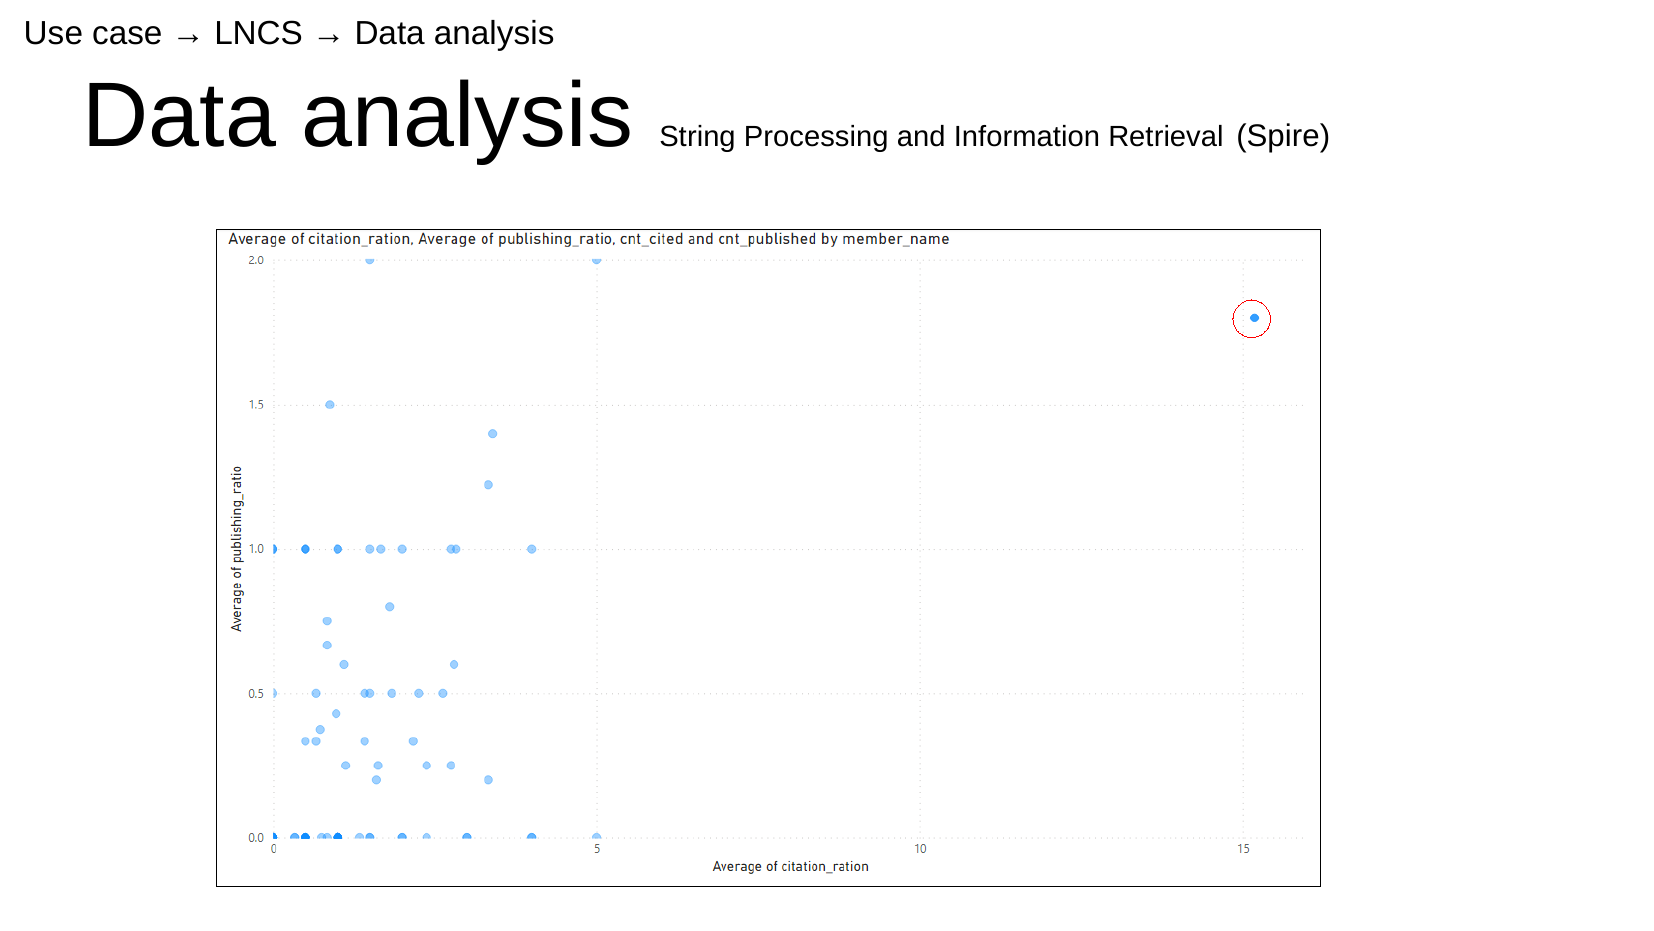

Use case → LNCS → Data analysis
# Data analysis String Processing and Information Retrieval (Spire)